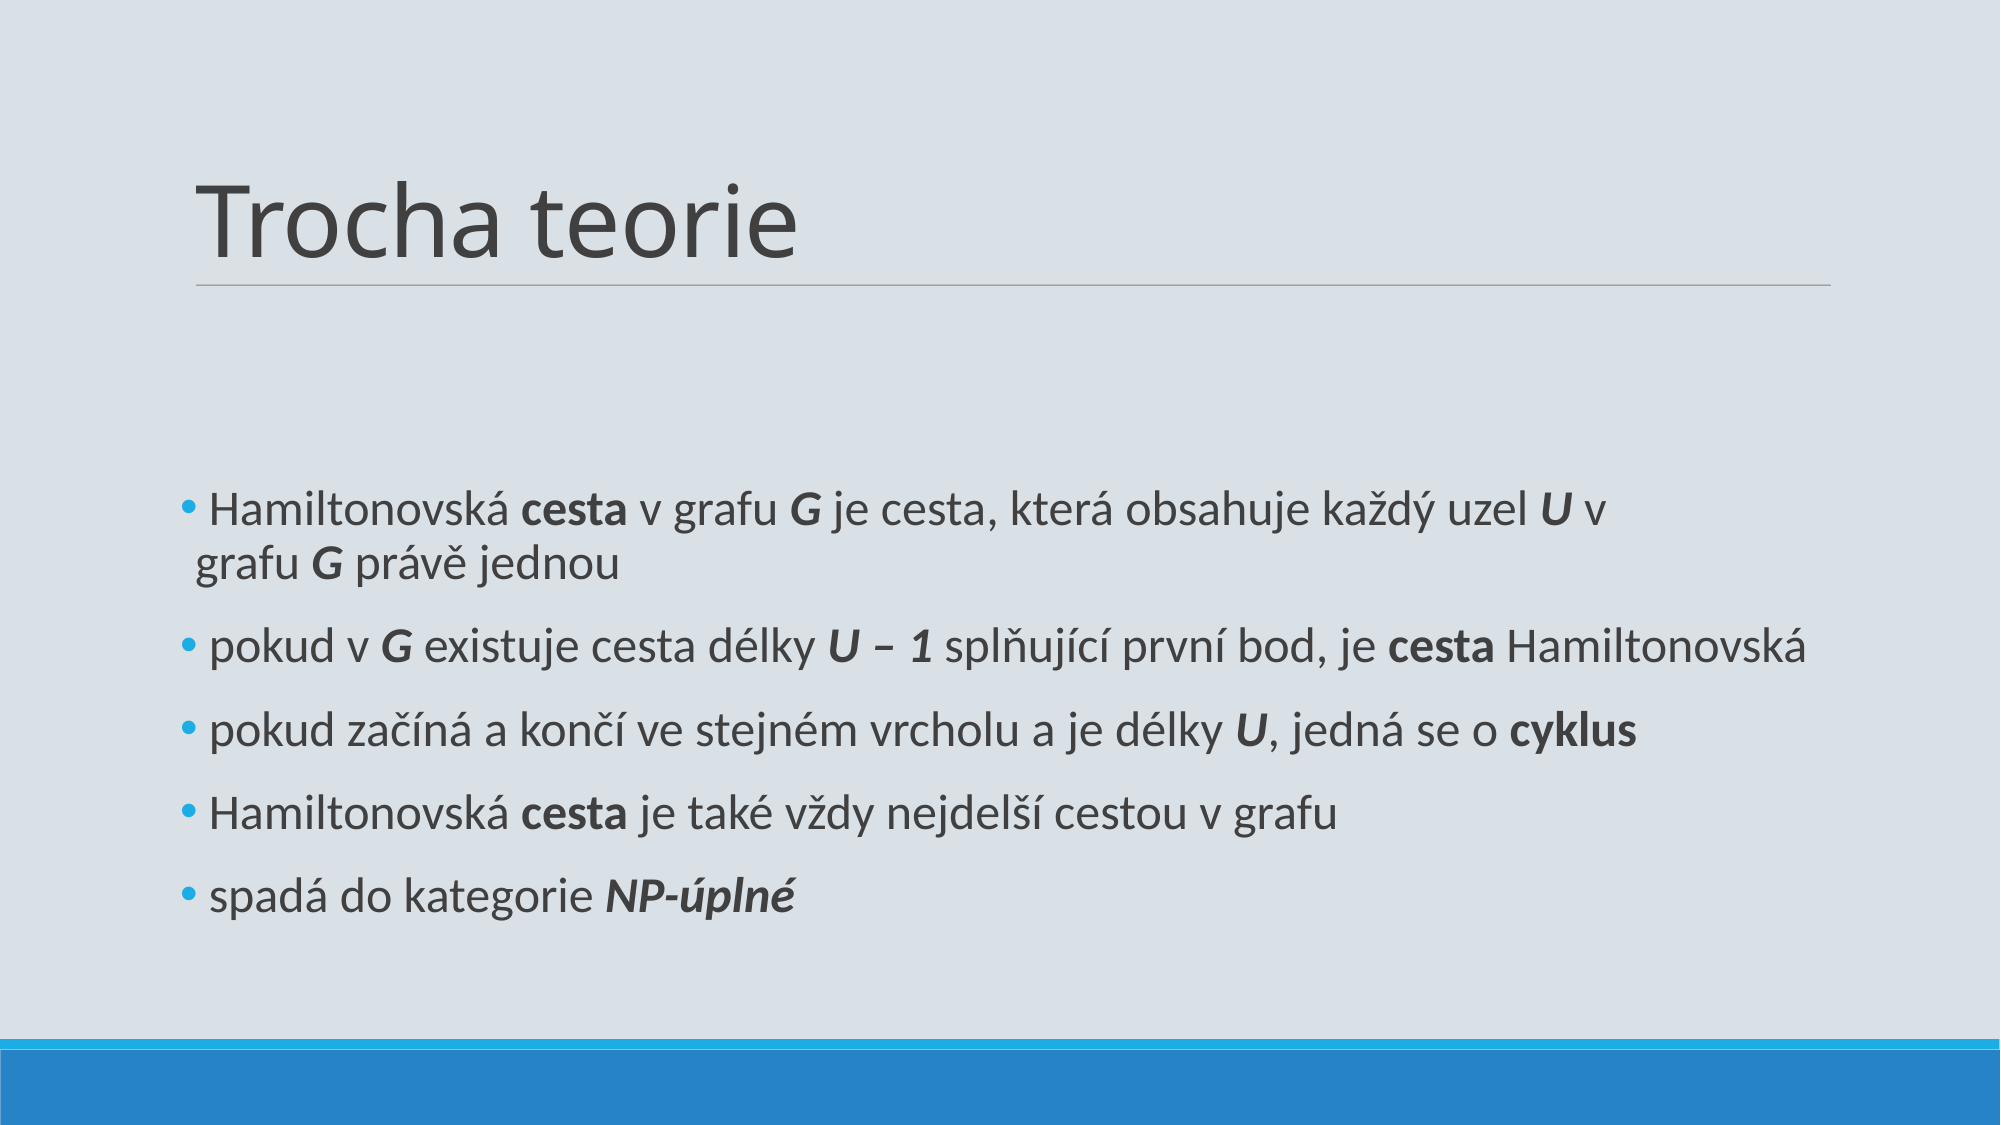

# Trocha teorie
 Hamiltonovská cesta v grafu G je cesta, která obsahuje každý uzel U v grafu G právě jednou
 pokud v G existuje cesta délky U – 1 splňující první bod, je cesta Hamiltonovská
 pokud začíná a končí ve stejném vrcholu a je délky U, jedná se o cyklus
 Hamiltonovská cesta je také vždy nejdelší cestou v grafu
 spadá do kategorie NP-úplné